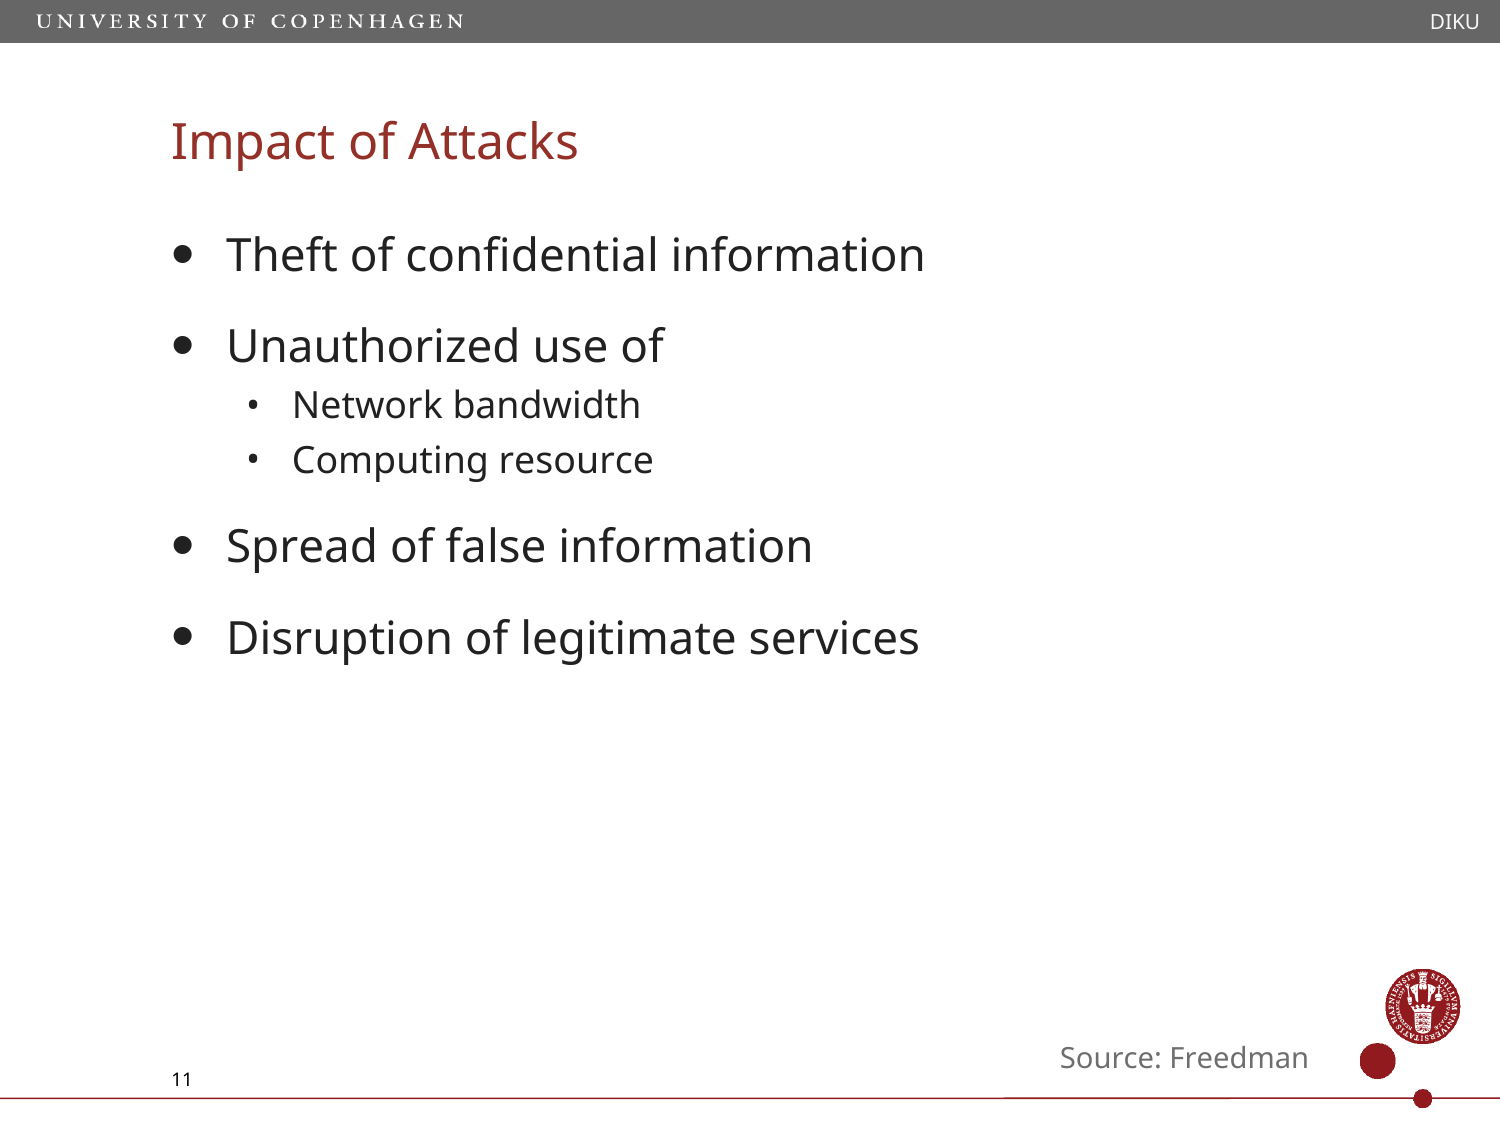

DIKU
Impact of Attacks
Theft of confidential information
Unauthorized use of
Network bandwidth
Computing resource
Spread of false information
Disruption of legitimate services
Source: Freedman